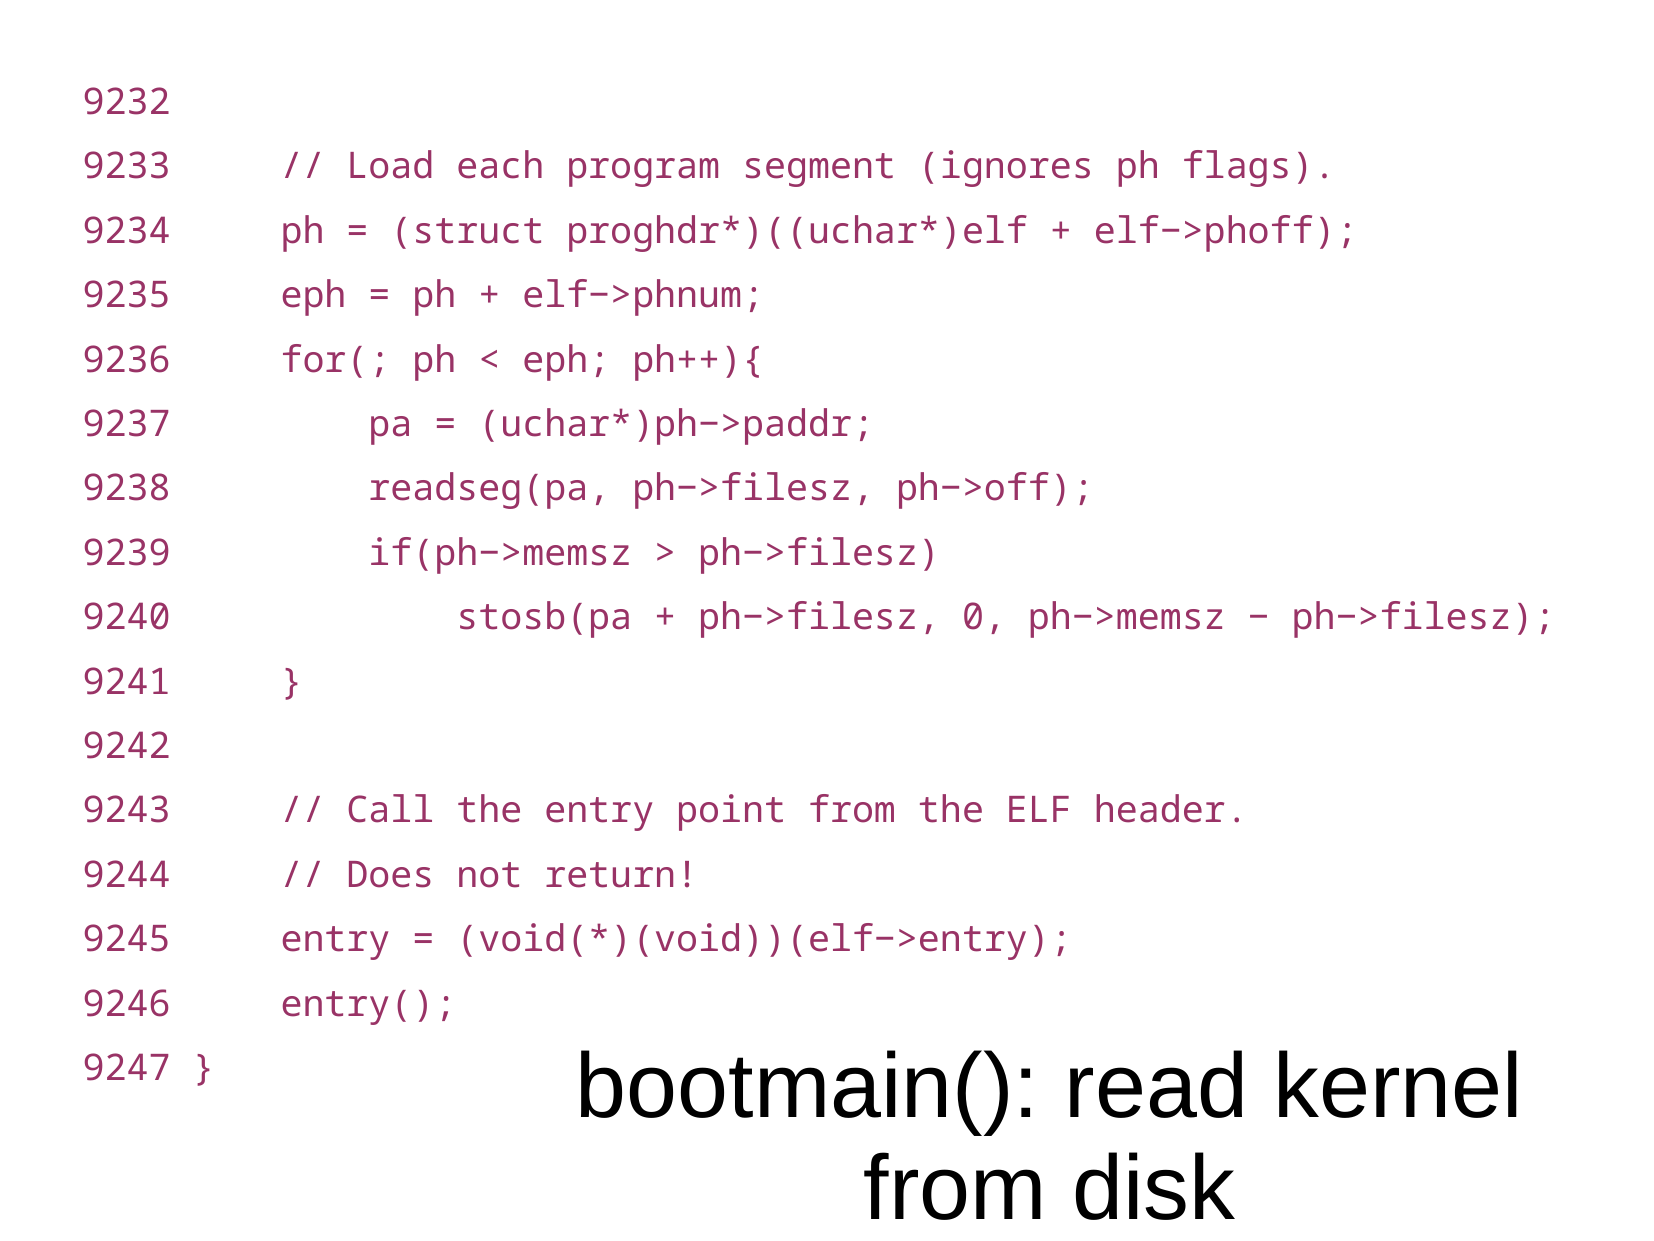

# 9232
9233 // Load each program segment (ignores ph flags).
9234 ph = (struct proghdr*)((uchar*)elf + elf−>phoff);
9235 eph = ph + elf−>phnum;
9236 for(; ph < eph; ph++){
9237 pa = (uchar*)ph−>paddr;
9238 readseg(pa, ph−>filesz, ph−>off);
9239 if(ph−>memsz > ph−>filesz)
9240 stosb(pa + ph−>filesz, 0, ph−>memsz − ph−>filesz);
9241 }
9242
9243 // Call the entry point from the ELF header.
9244 // Does not return!
9245 entry = (void(*)(void))(elf−>entry);
9246 entry();
9247 }
bootmain(): read kernel from disk